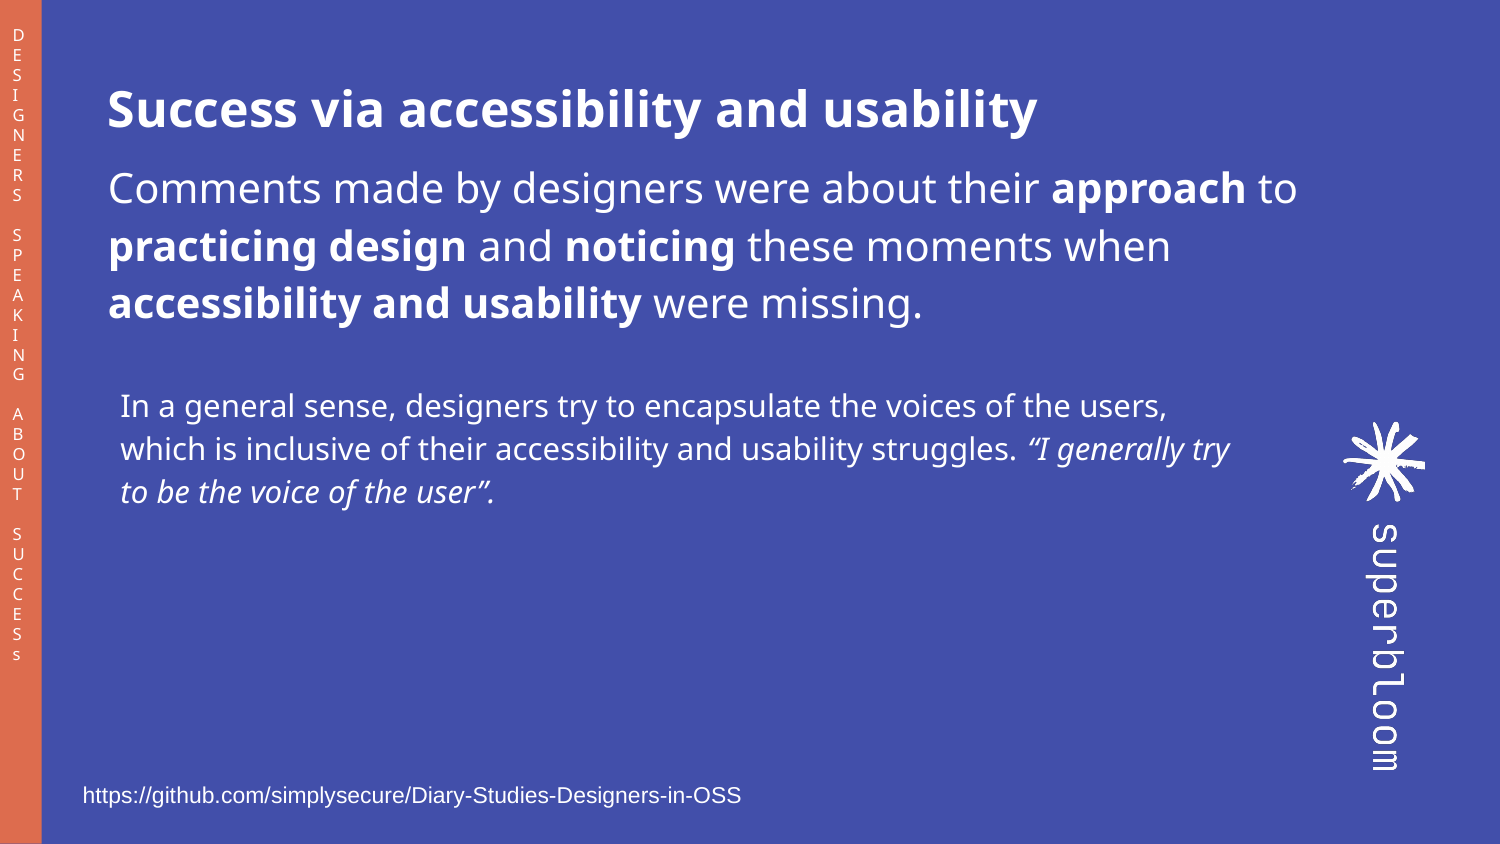

D
E
S
I
G
N
E
R
S
S
P
E
A
K
I
N
G
A
B
O
U
T
S
U
C
C
E
S
s
Success via accessibility and usability
Comments made by designers were about their approach to practicing design and noticing these moments when accessibility and usability were missing.
In a general sense, designers try to encapsulate the voices of the users, which is inclusive of their accessibility and usability struggles. “I generally try to be the voice of the user”.
https://github.com/simplysecure/Diary-Studies-Designers-in-OSS